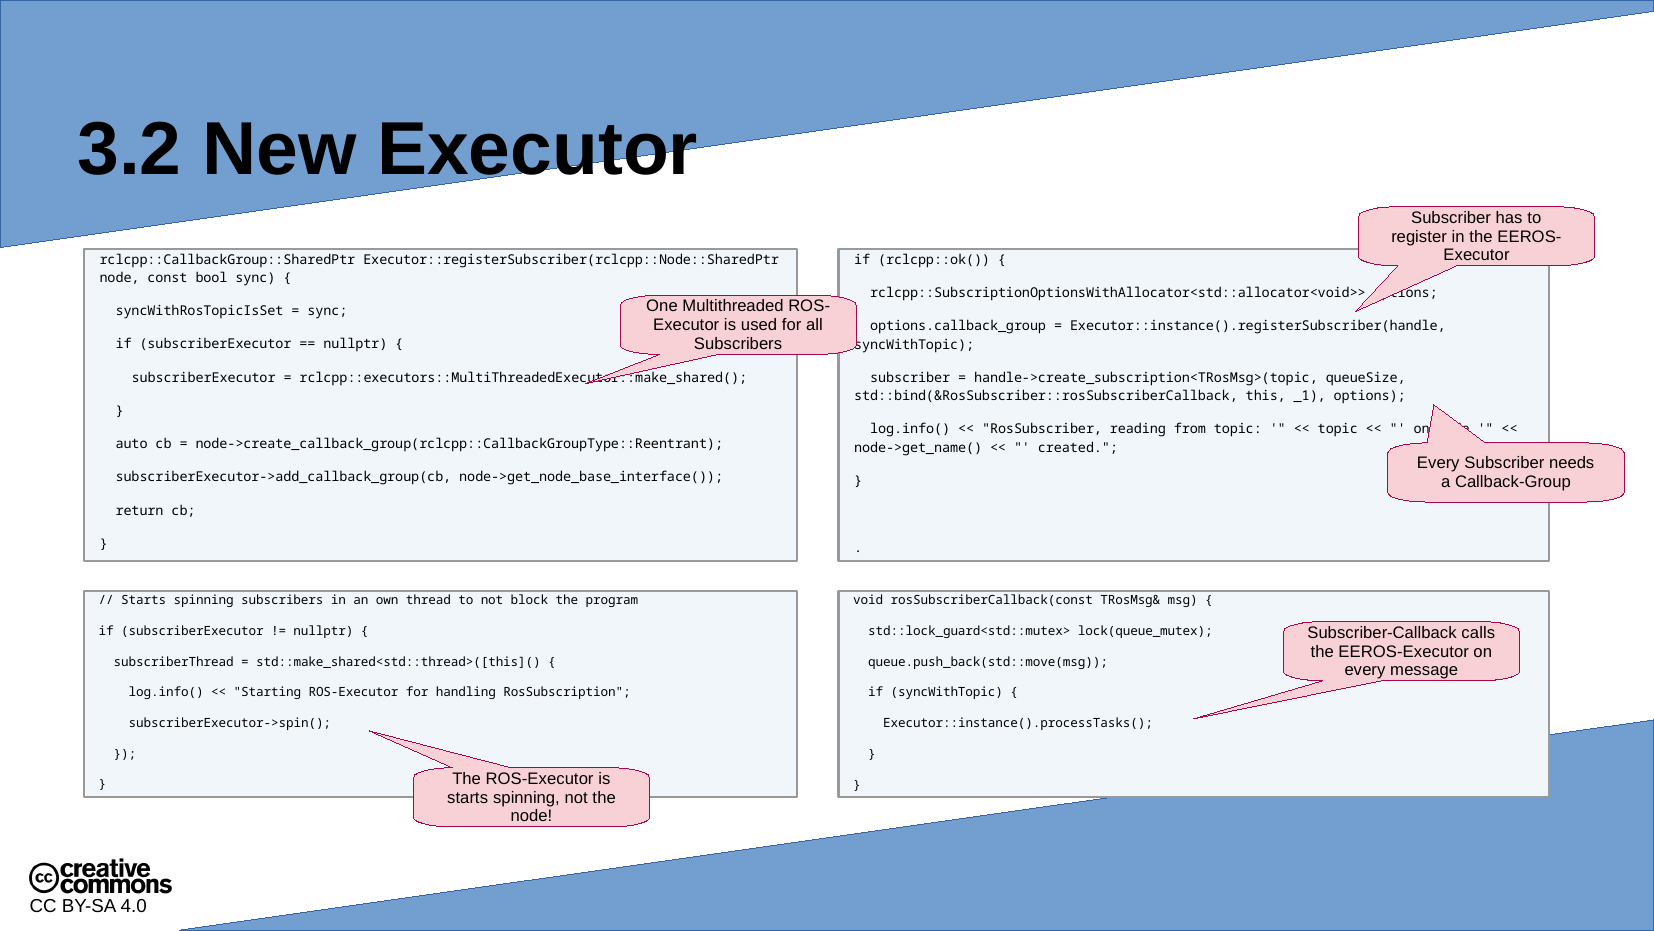

# 3.2 New Executor
Subscriber has to register in the EEROS-Executor
rclcpp::CallbackGroup::SharedPtr Executor::registerSubscriber(rclcpp::Node::SharedPtr node, const bool sync) {
 syncWithRosTopicIsSet = sync;
 if (subscriberExecutor == nullptr) {
 subscriberExecutor = rclcpp::executors::MultiThreadedExecutor::make_shared();
 }
 auto cb = node->create_callback_group(rclcpp::CallbackGroupType::Reentrant);
 subscriberExecutor->add_callback_group(cb, node->get_node_base_interface());
 return cb;
}
if (rclcpp::ok()) {
 rclcpp::SubscriptionOptionsWithAllocator<std::allocator<void>> options;
 options.callback_group = Executor::instance().registerSubscriber(handle, syncWithTopic);
 subscriber = handle->create_subscription<TRosMsg>(topic, queueSize, std::bind(&RosSubscriber::rosSubscriberCallback, this, _1), options);
 log.info() << "RosSubscriber, reading from topic: '" << topic << "' on node '" << node->get_name() << "' created.";
}
.
One Multithreaded ROS-Executor is used for all Subscribers
Every Subscriber needs a Callback-Group
// Starts spinning subscribers in an own thread to not block the program
if (subscriberExecutor != nullptr) {
 subscriberThread = std::make_shared<std::thread>([this]() {
 log.info() << "Starting ROS-Executor for handling RosSubscription";
 subscriberExecutor->spin();
 });
}
void rosSubscriberCallback(const TRosMsg& msg) {
 std::lock_guard<std::mutex> lock(queue_mutex);
 queue.push_back(std::move(msg));
 if (syncWithTopic) {
 Executor::instance().processTasks();
 }
}
Subscriber-Callback calls the EEROS-Executor on every message
The ROS-Executor is starts spinning, not the node!